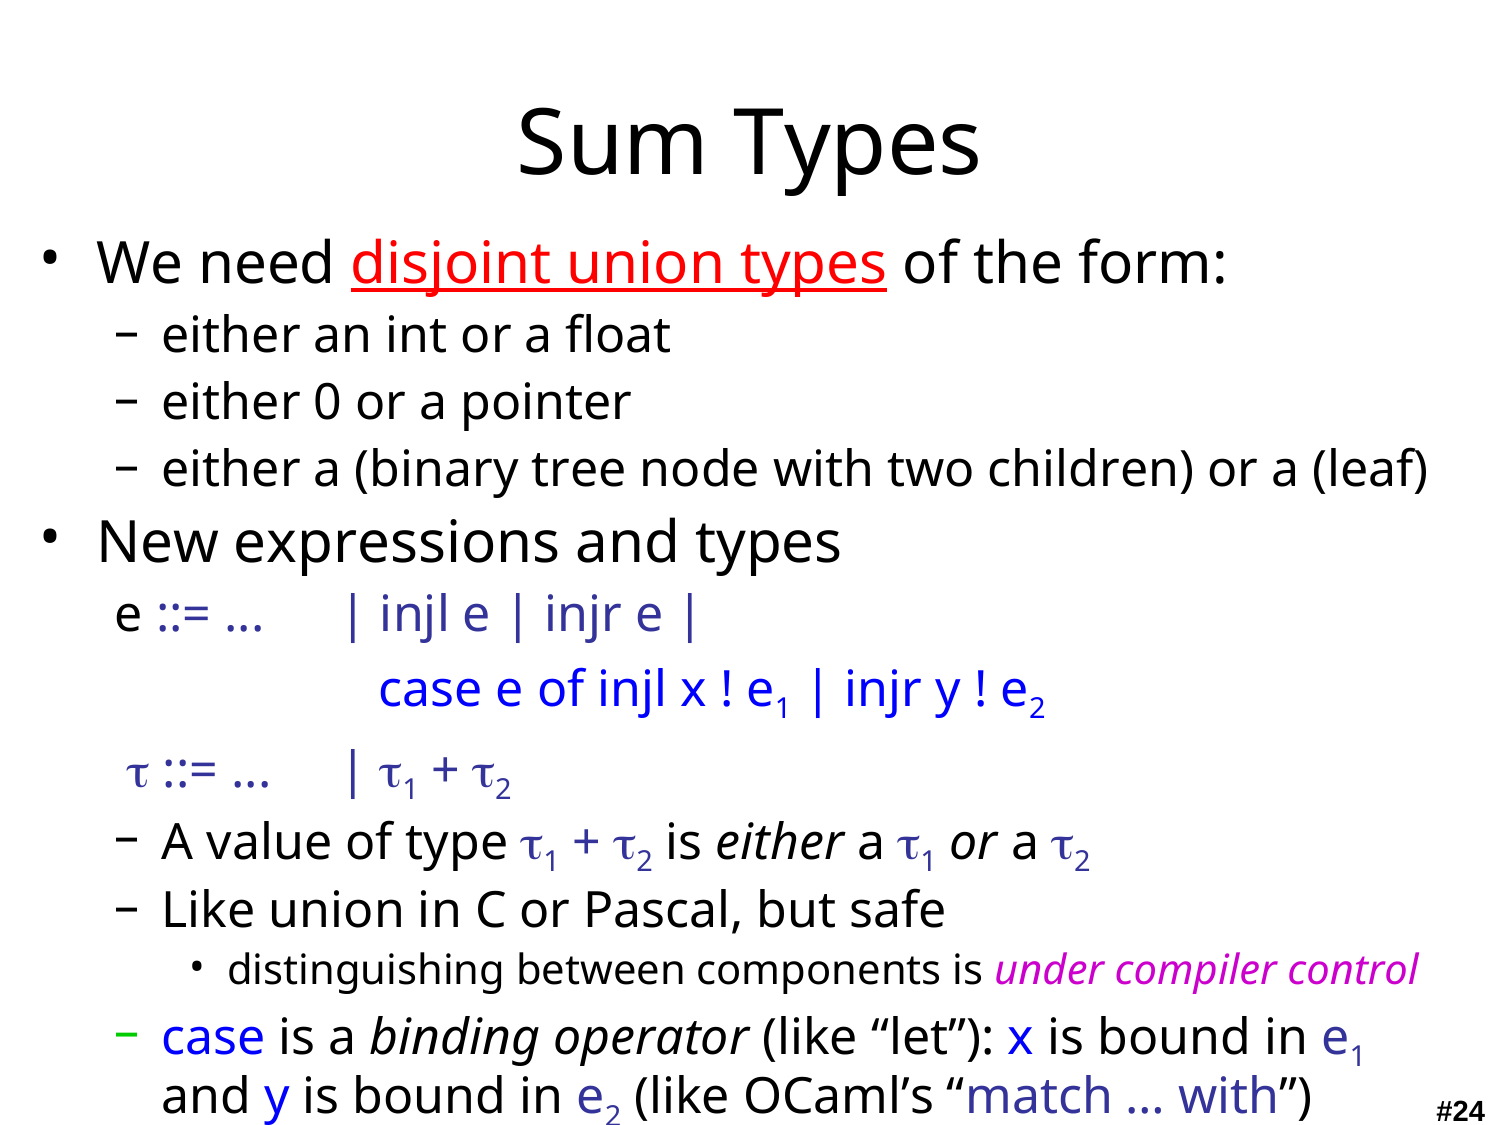

# Sum Types
We need disjoint union types of the form:
either an int or a float
either 0 or a pointer
either a (binary tree node with two children) or a (leaf)
New expressions and types
e ::= ...	| injl e | injr e |
 case e of injl x ! e1 | injr y ! e2
  ::= ...	| 1 + 2
A value of type 1 + 2 is either a 1 or a 2
Like union in C or Pascal, but safe
distinguishing between components is under compiler control
case is a binding operator (like “let”): x is bound in e1 and y is bound in e2 (like OCaml’s “match … with”)
24